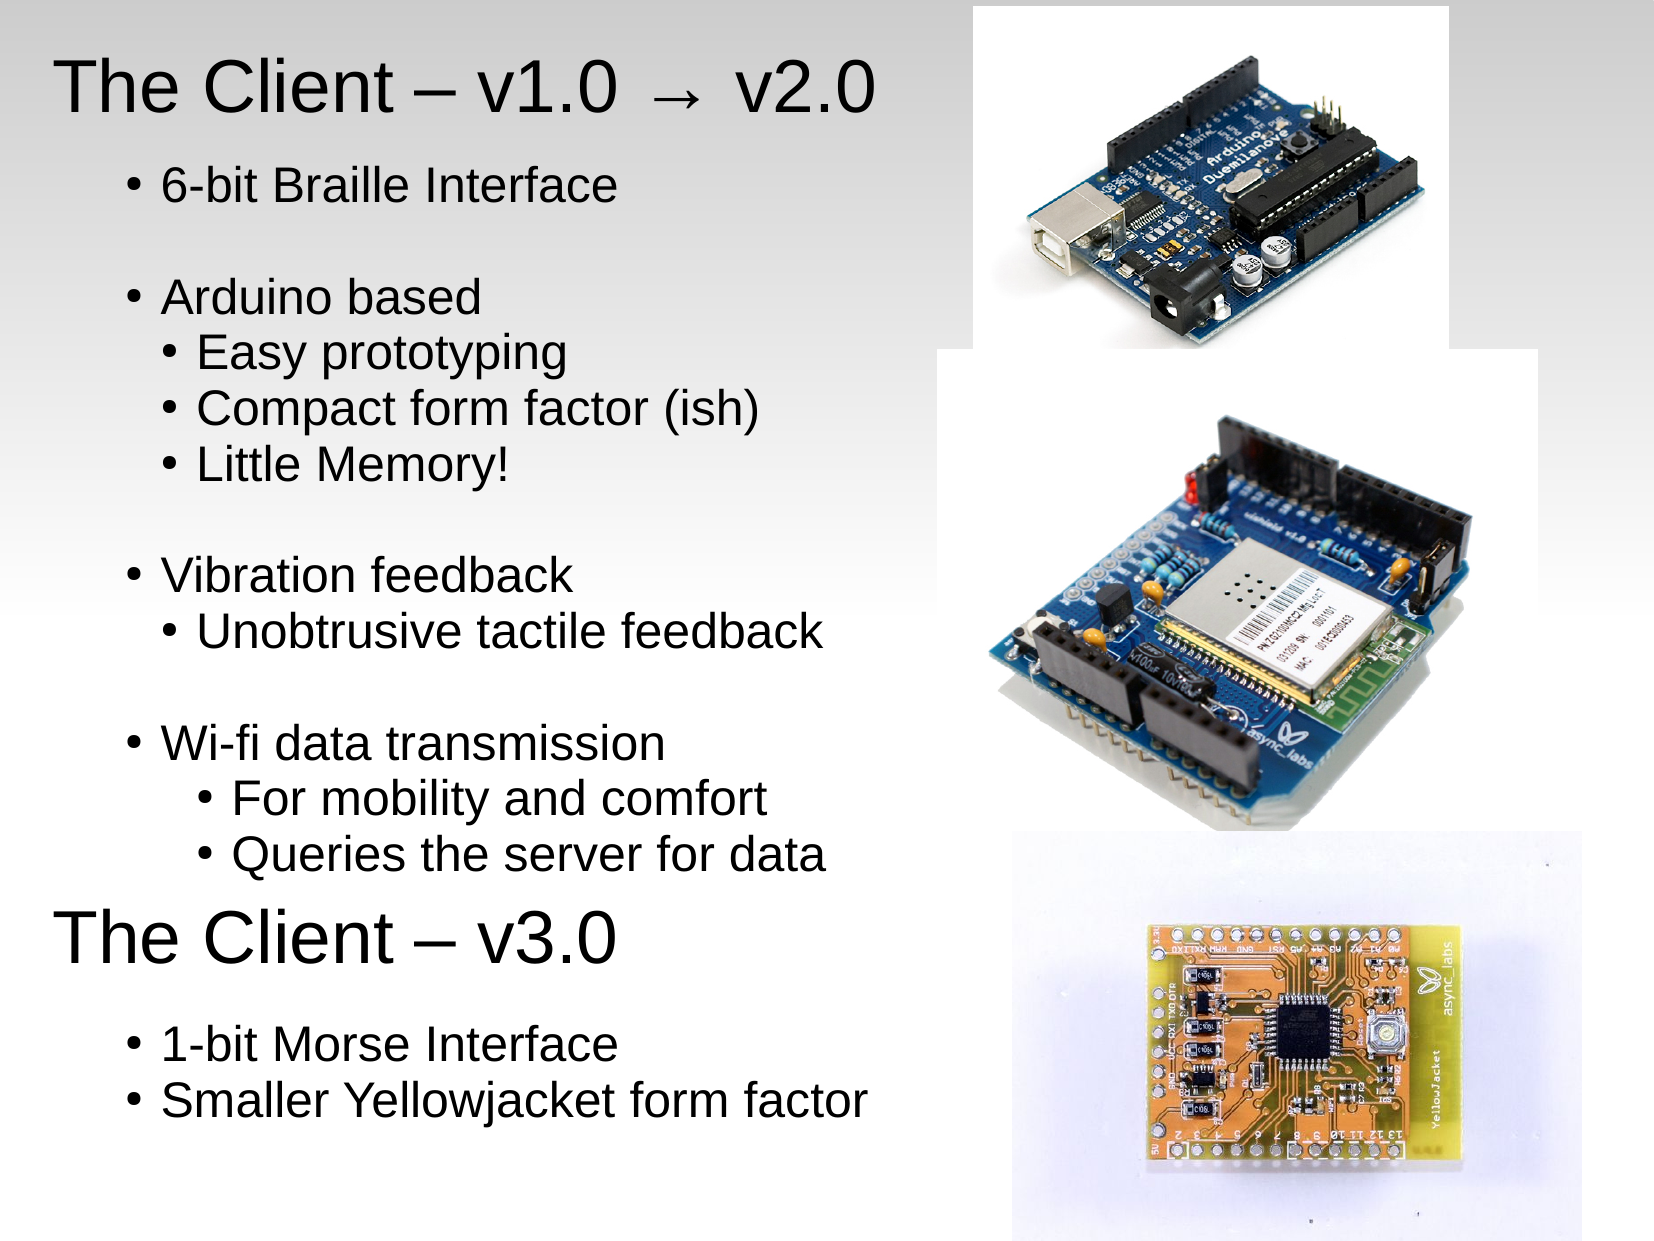

The Client – v1.0 → v2.0
6-bit Braille Interface
Arduino based
Easy prototyping
Compact form factor (ish)
Little Memory!
Vibration feedback
Unobtrusive tactile feedback
Wi-fi data transmission
For mobility and comfort
Queries the server for data
The Client – v3.0
1-bit Morse Interface
Smaller Yellowjacket form factor